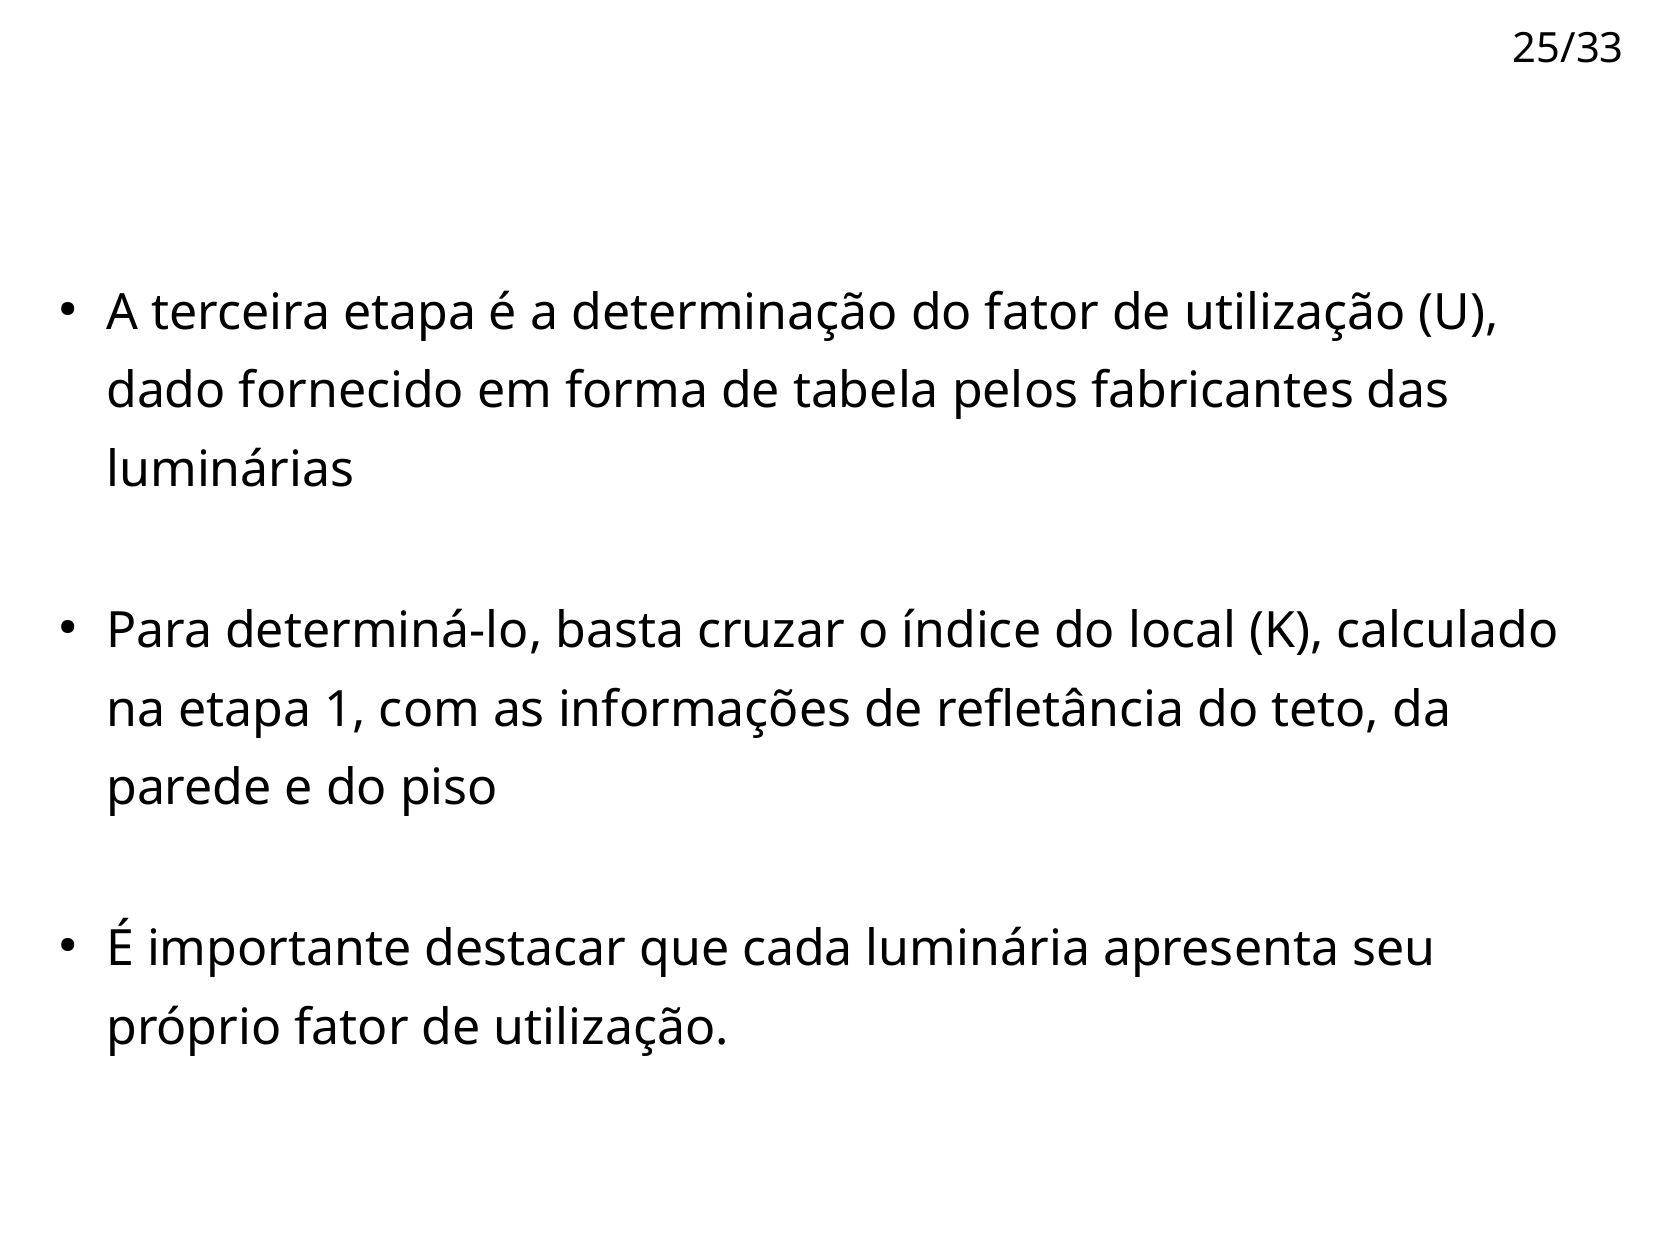

25
#
A terceira etapa é a determinação do fator de utilização (U), dado fornecido em forma de tabela pelos fabricantes das luminárias
Para determiná-lo, basta cruzar o índice do local (K), calculado na etapa 1, com as informações de refletância do teto, da parede e do piso
É importante destacar que cada luminária apresenta seu próprio fator de utilização.